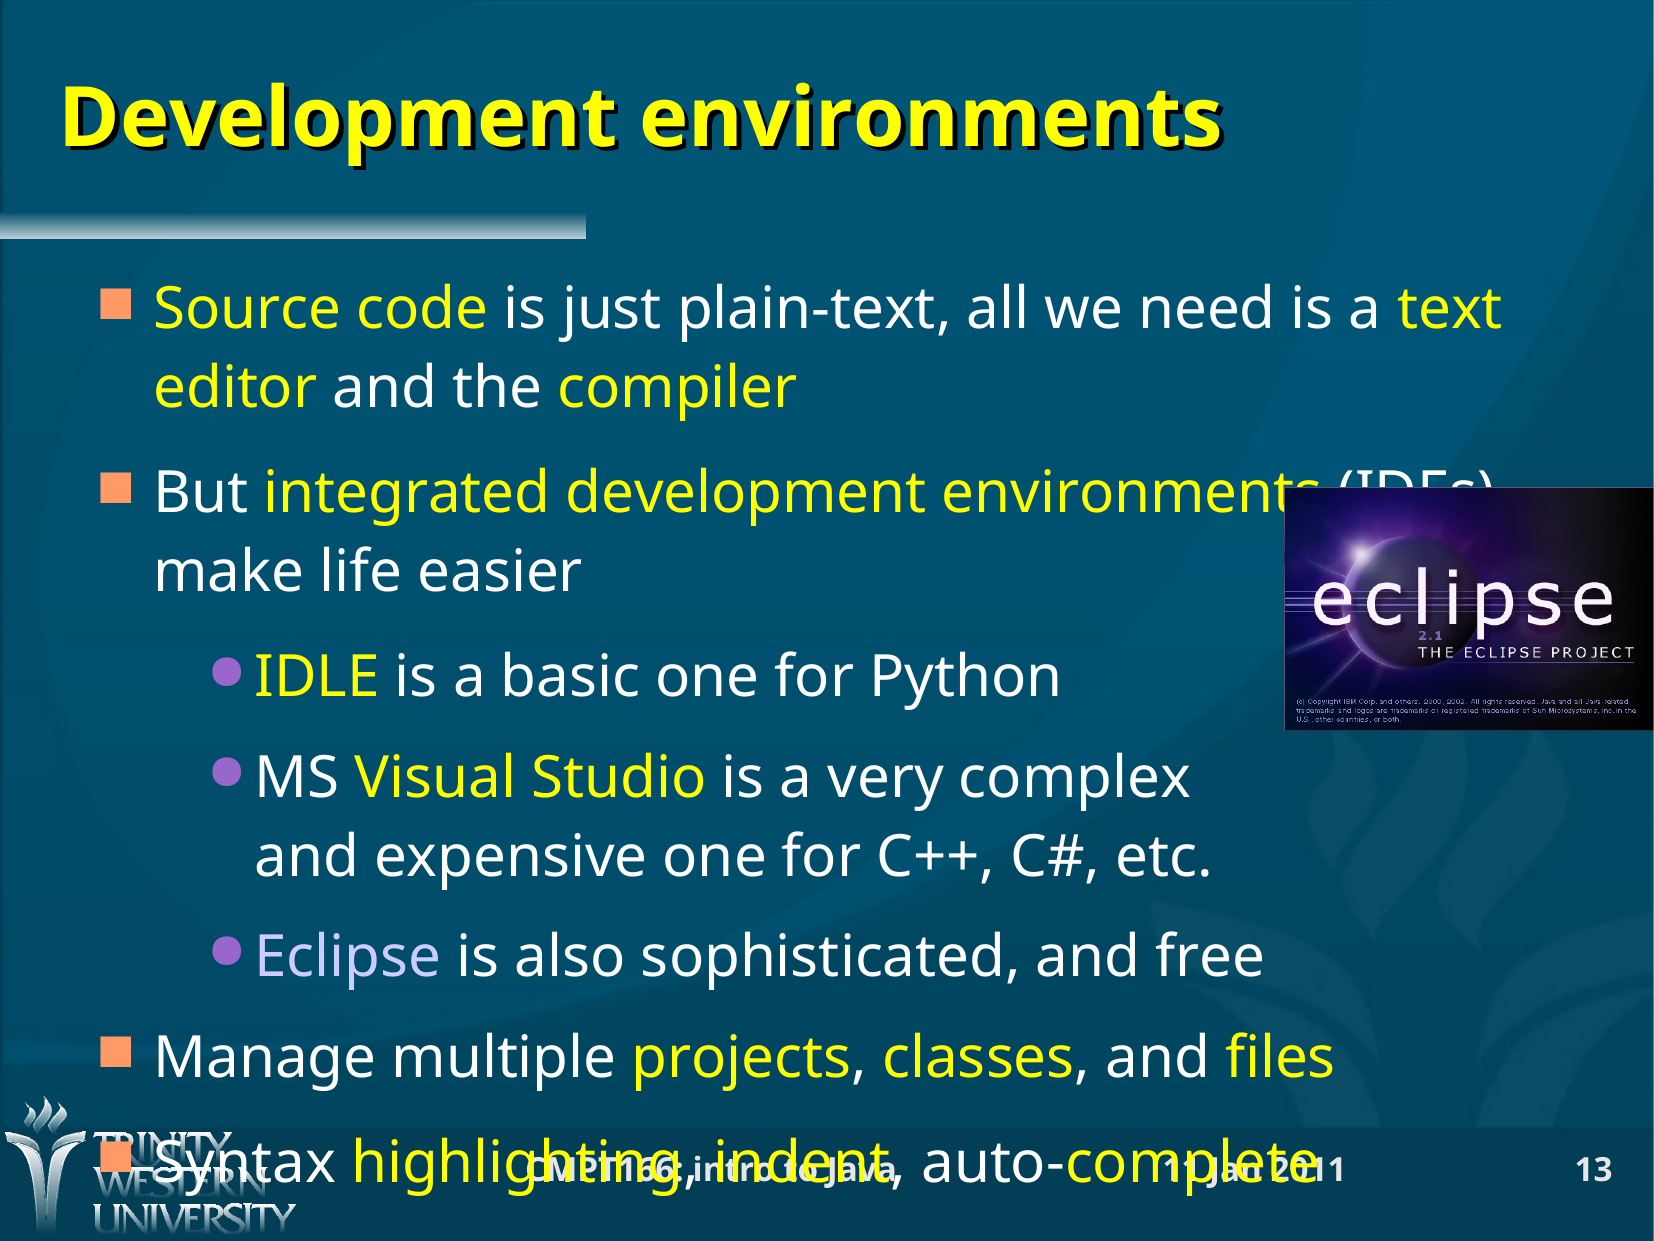

# Development environments
Source code is just plain-text, all we need is a text editor and the compiler
But integrated development environments (IDEs) make life easier
IDLE is a basic one for Python
MS Visual Studio is a very complex
and expensive one for C++, C#, etc.
Eclipse is also sophisticated, and free
Manage multiple projects, classes, and files
Syntax highlighting, indent, auto-complete
CMPT166: intro to Java
11 Jan 2011
13